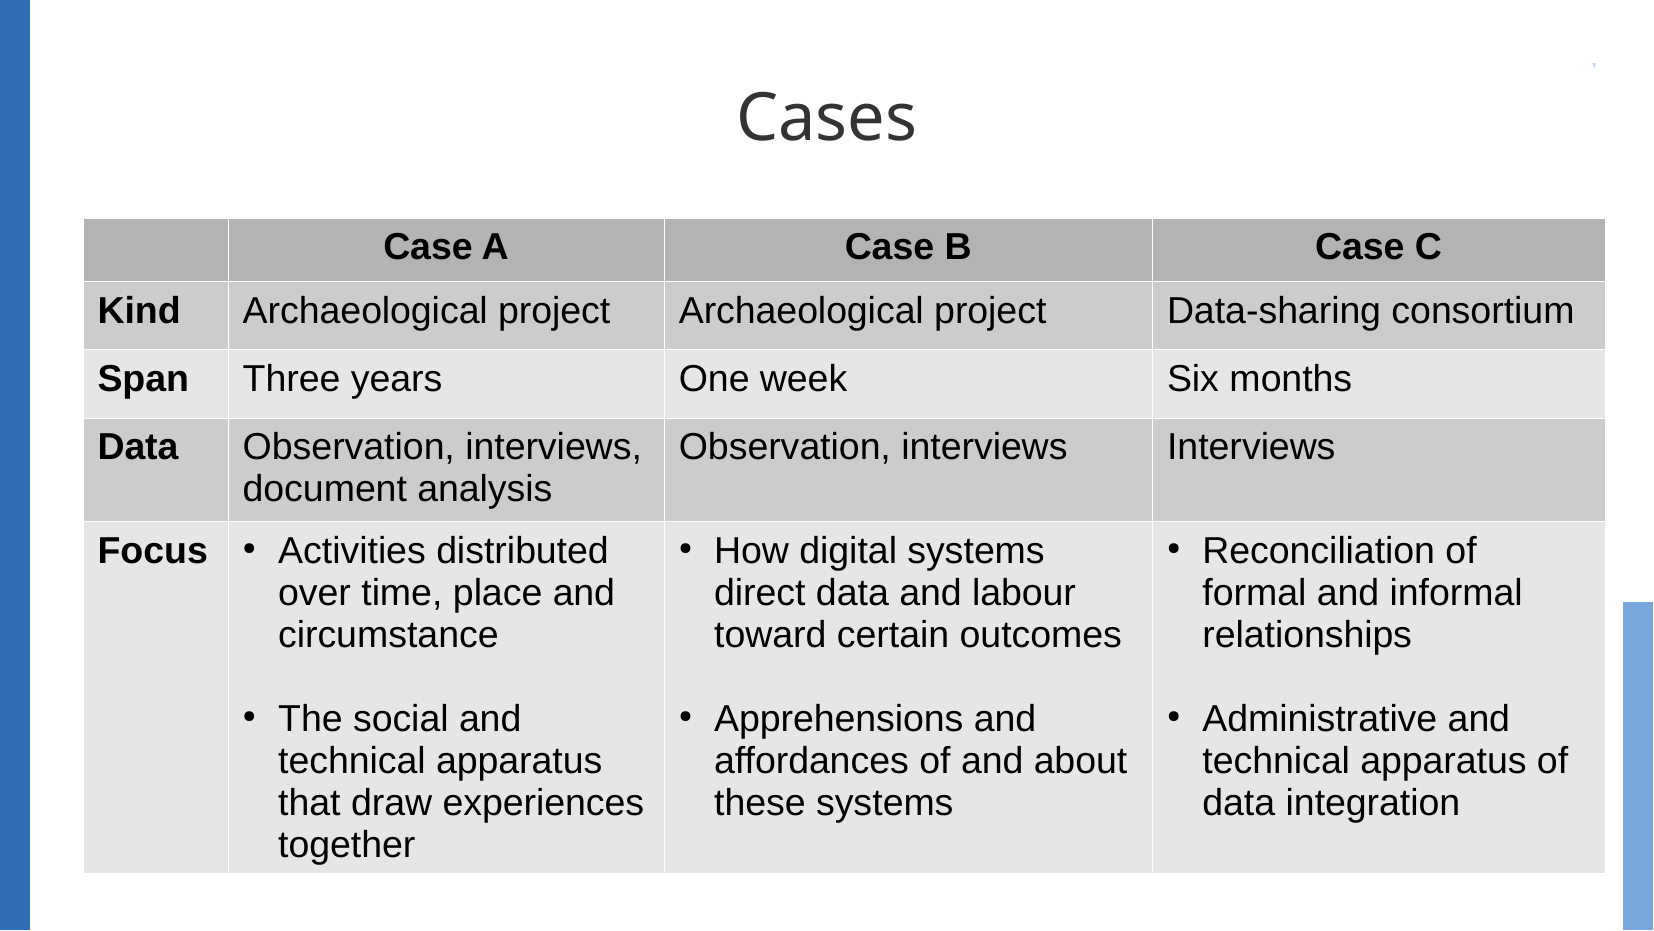

# Cases
| | Case A | Case B | Case C |
| --- | --- | --- | --- |
| Kind | Archaeological project | Archaeological project | Data-sharing consortium |
| Span | Three years | One week | Six months |
| Data | Observation, interviews, document analysis | Observation, interviews | Interviews |
| Focus | Activities distributed over time, place and circumstance The social and technical apparatus that draw experiences together | How digital systems direct data and labour toward certain outcomes Apprehensions and affordances of and about these systems | Reconciliation of formal and informal relationships Administrative and technical apparatus of data integration |